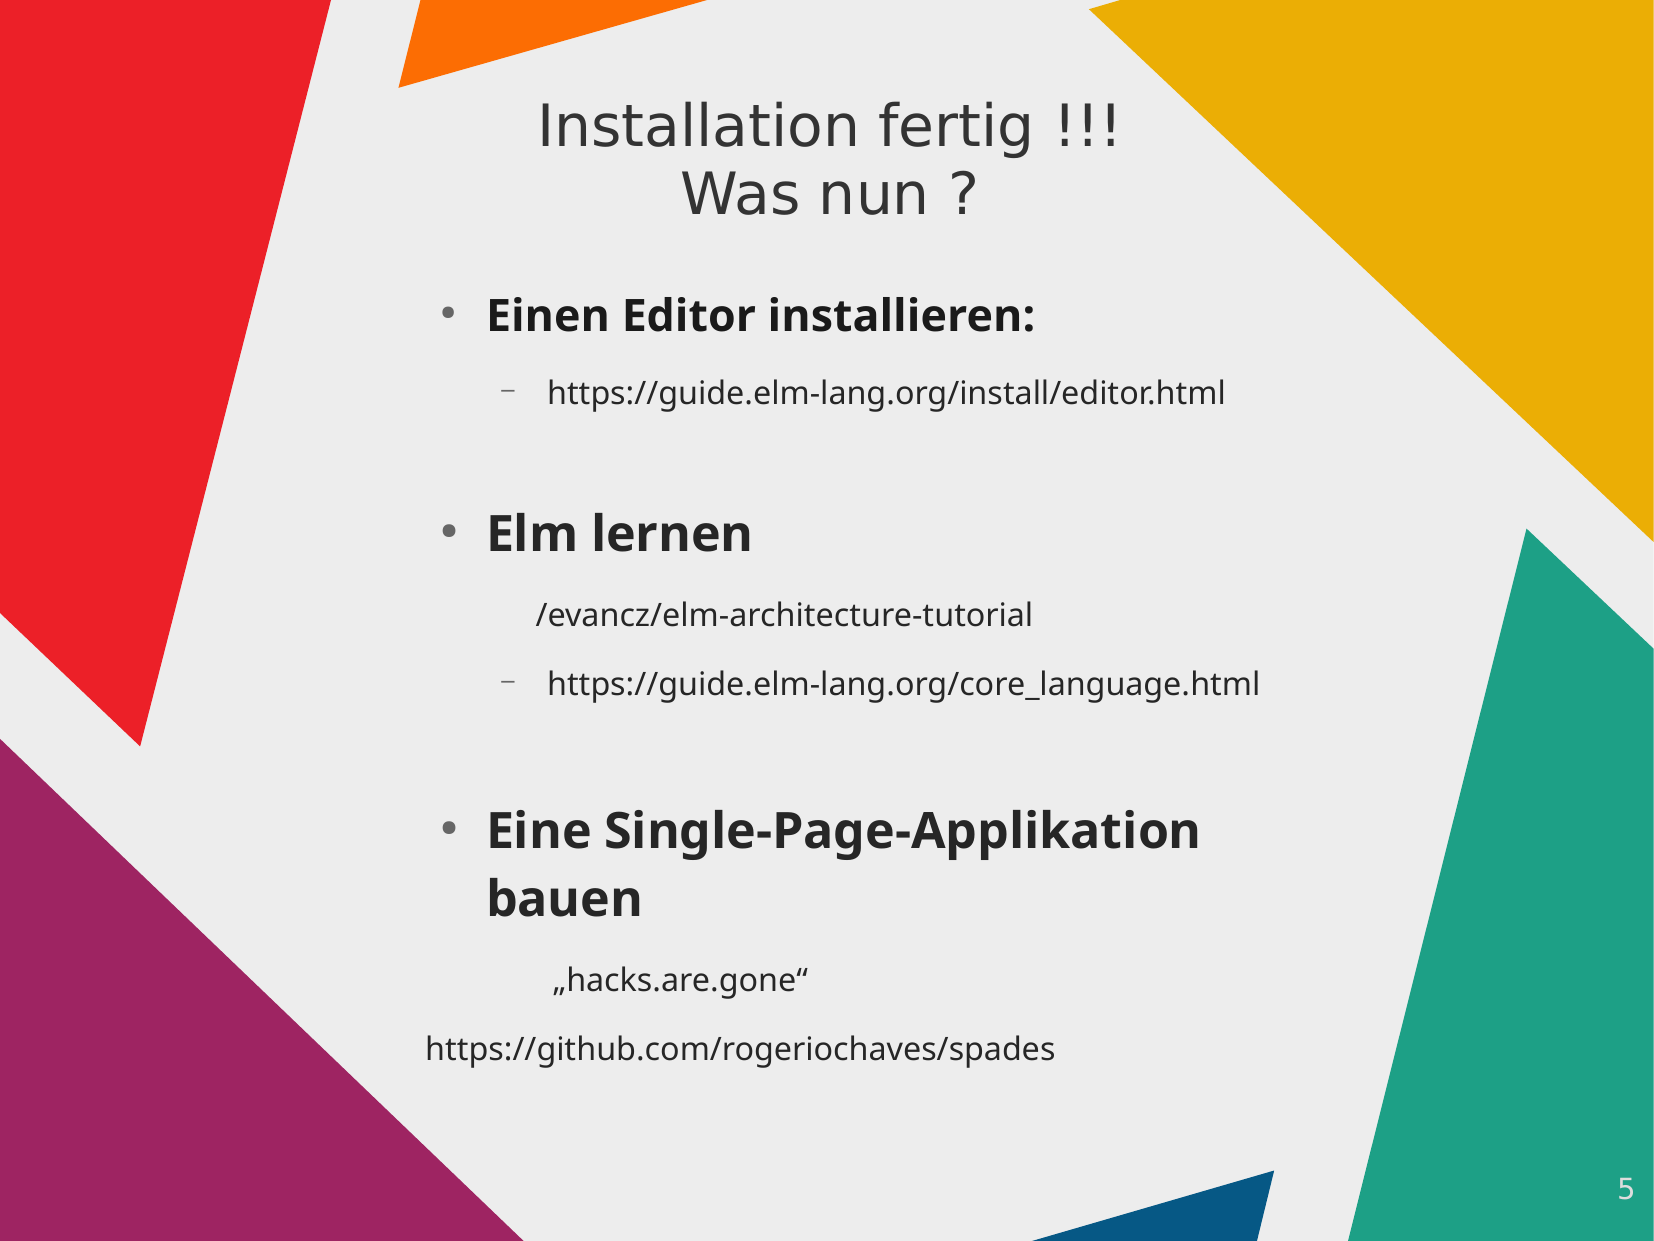

# Installation fertig !!! Was nun ?
Einen Editor installieren:
https://guide.elm-lang.org/install/editor.html
Elm lernen
 /evancz/elm-architecture-tutorial
https://guide.elm-lang.org/core_language.html
Eine Single-Page-Applikation bauen
 „hacks.are.gone“
https://github.com/rogeriochaves/spades
5